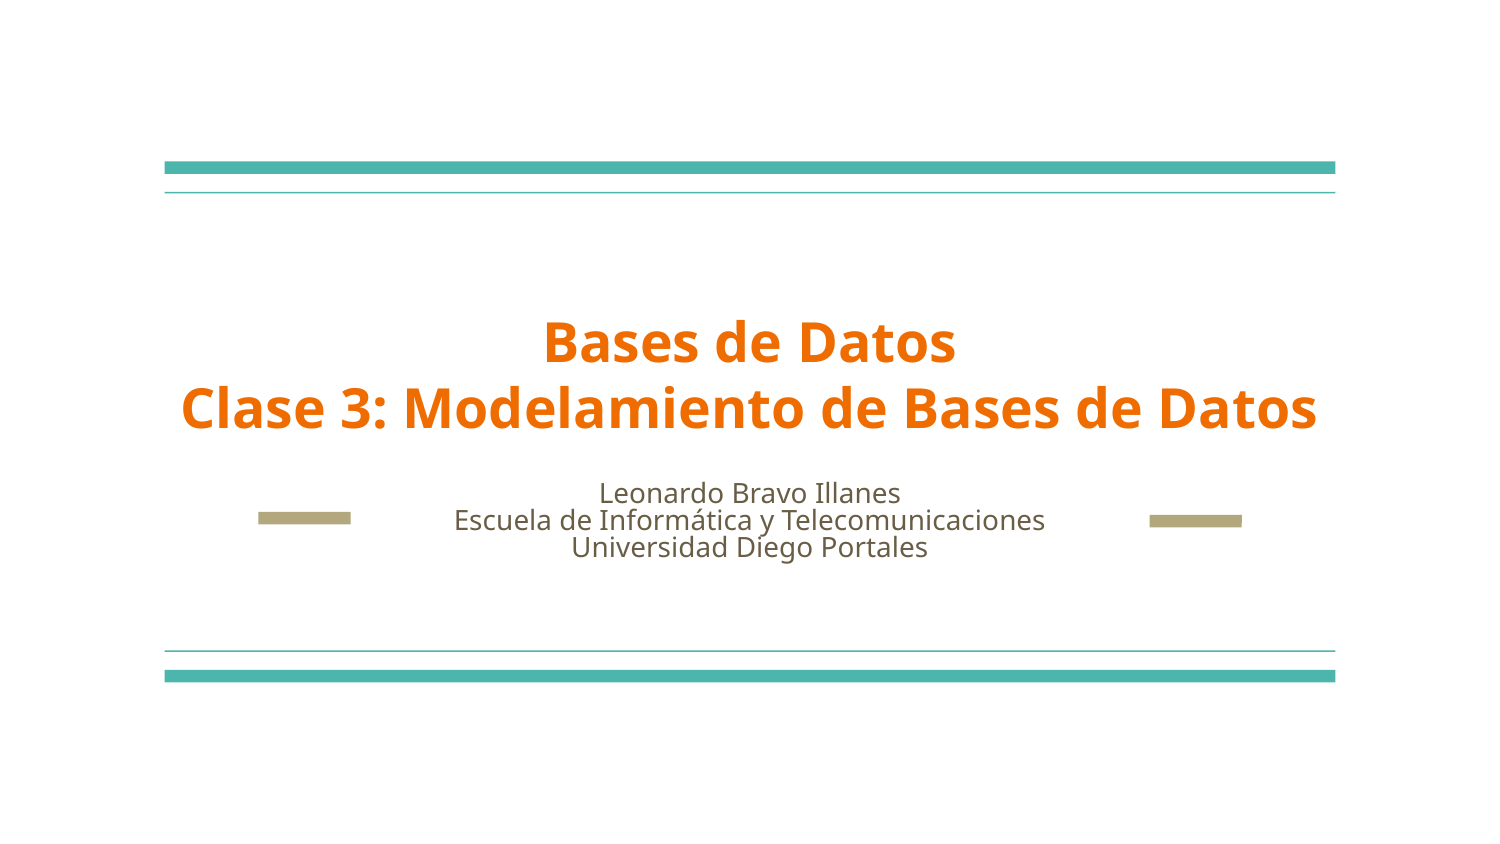

# Bases de Datos Clase 3: Modelamiento de Bases de Datos
Leonardo Bravo Illanes
Escuela de Informática y Telecomunicaciones
Universidad Diego Portales